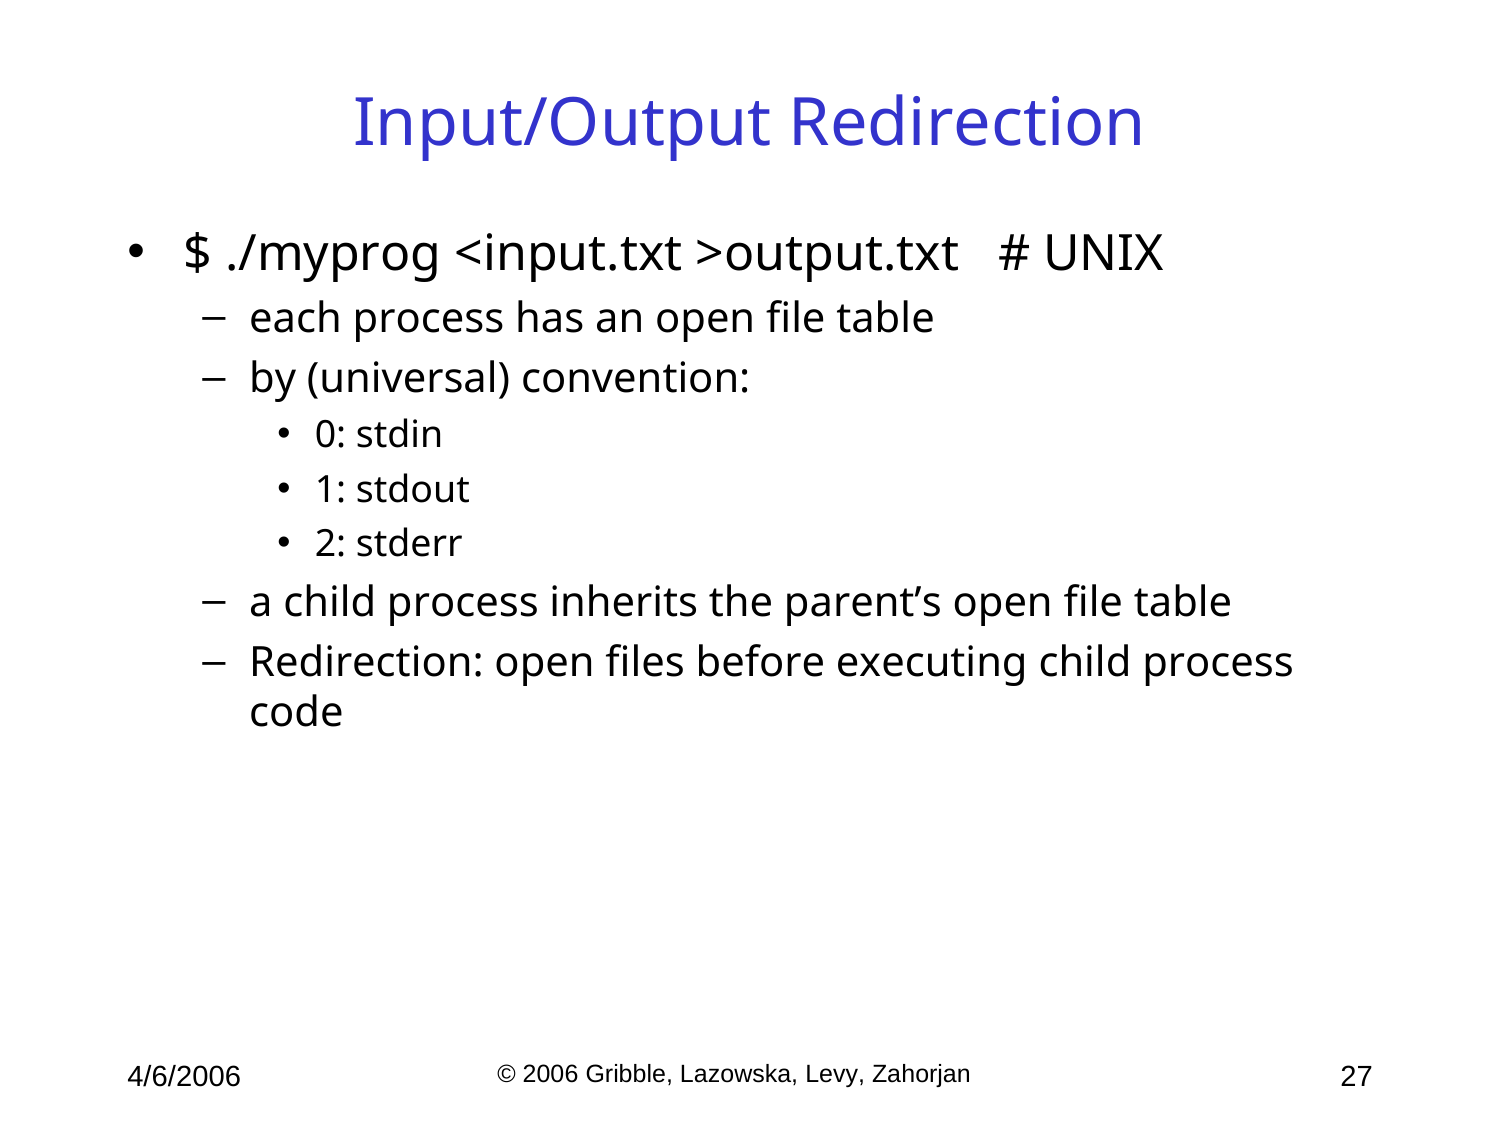

# Input/Output Redirection
$ ./myprog <input.txt >output.txt # UNIX
each process has an open file table
by (universal) convention:
0: stdin
1: stdout
2: stderr
a child process inherits the parent’s open file table
Redirection: open files before executing child process code
27